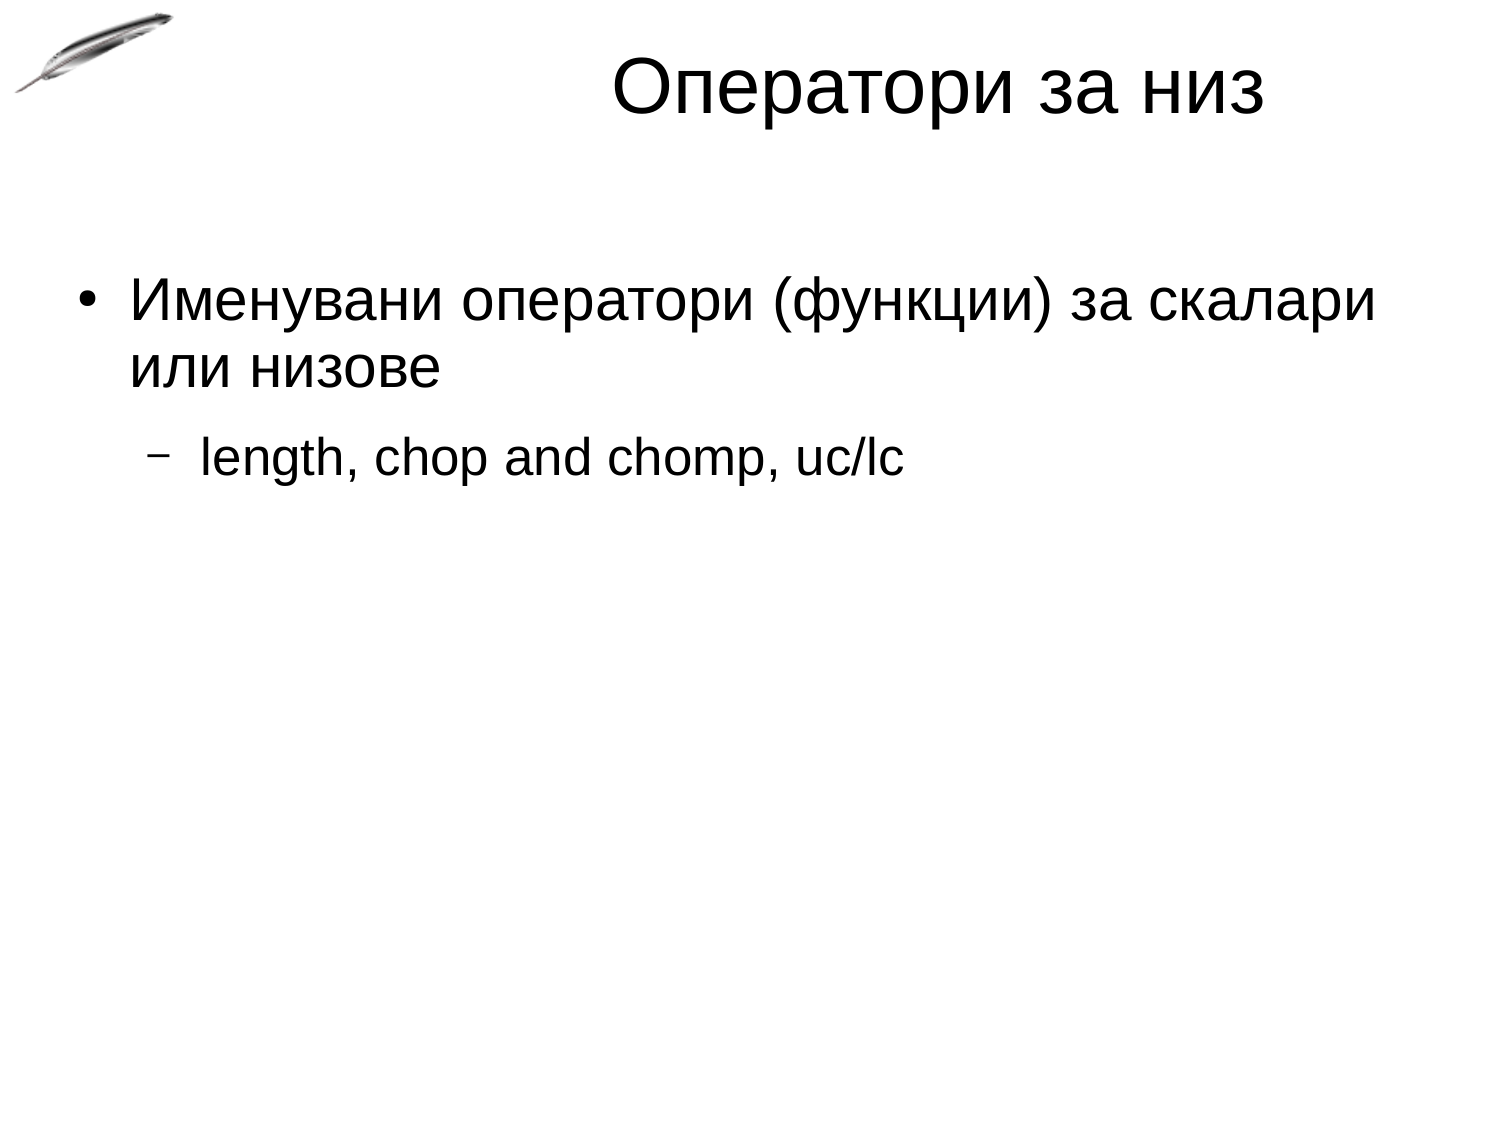

# Оператори за низ
Именувани оператори (функции) за скалари или низове
length, chop and chomp, uc/lc